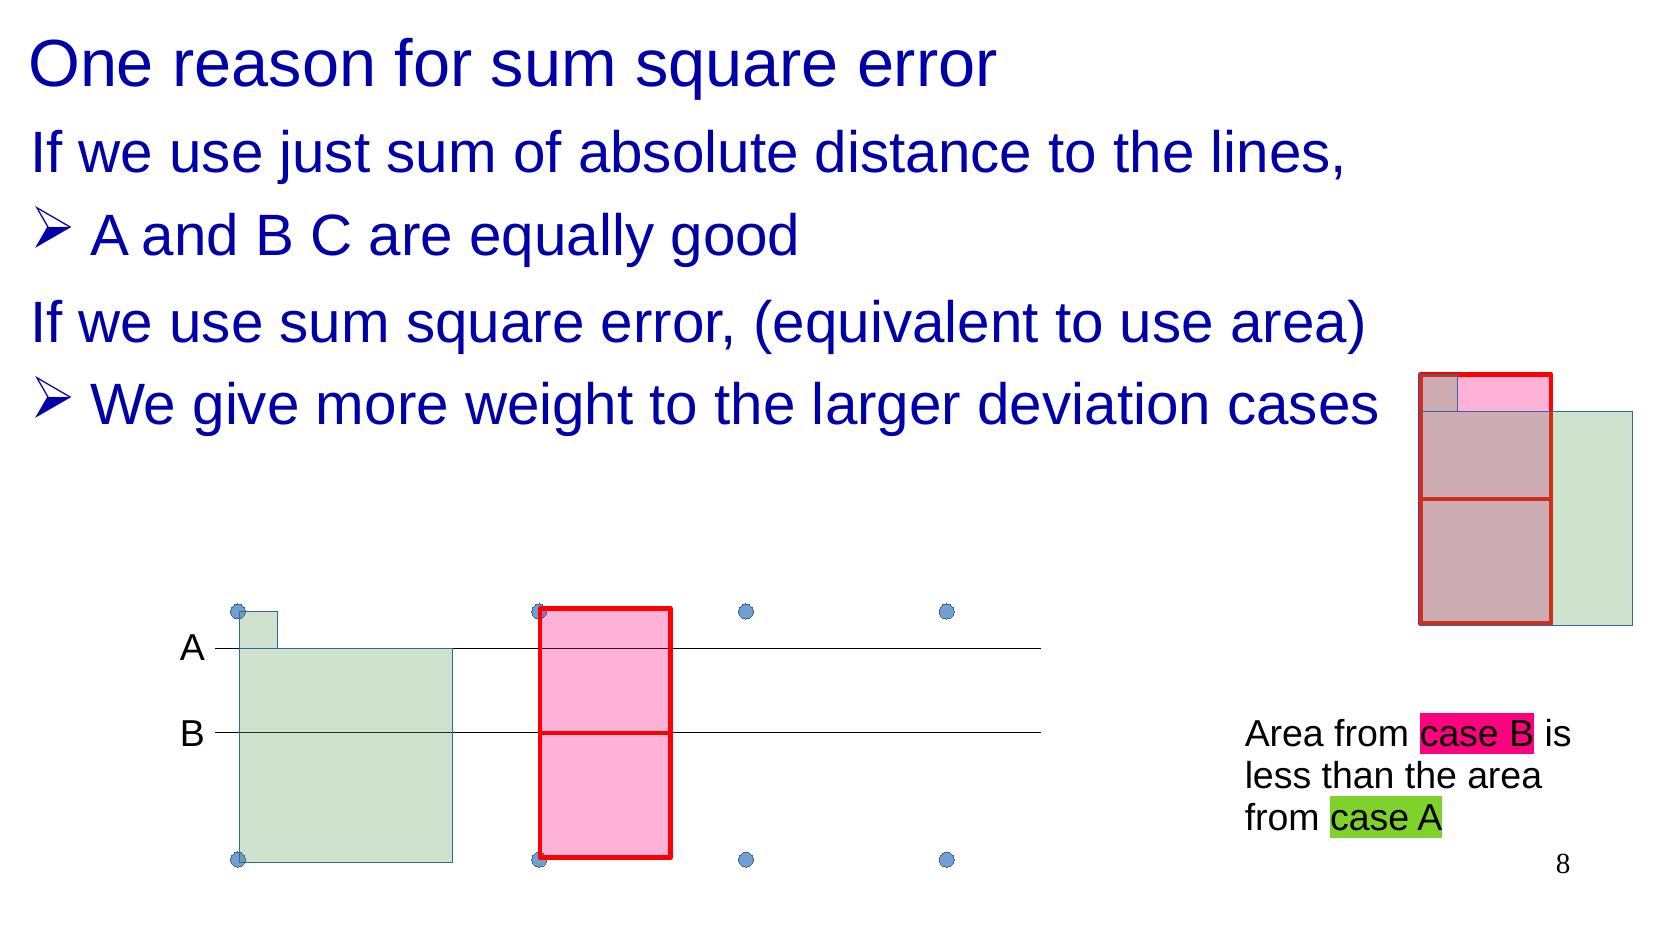

# One reason for sum square error
If we use just sum of absolute distance to the lines,
A and B C are equally good
If we use sum square error, (equivalent to use area)
We give more weight to the larger deviation cases
A
B
Area from case B is less than the area from case A
8